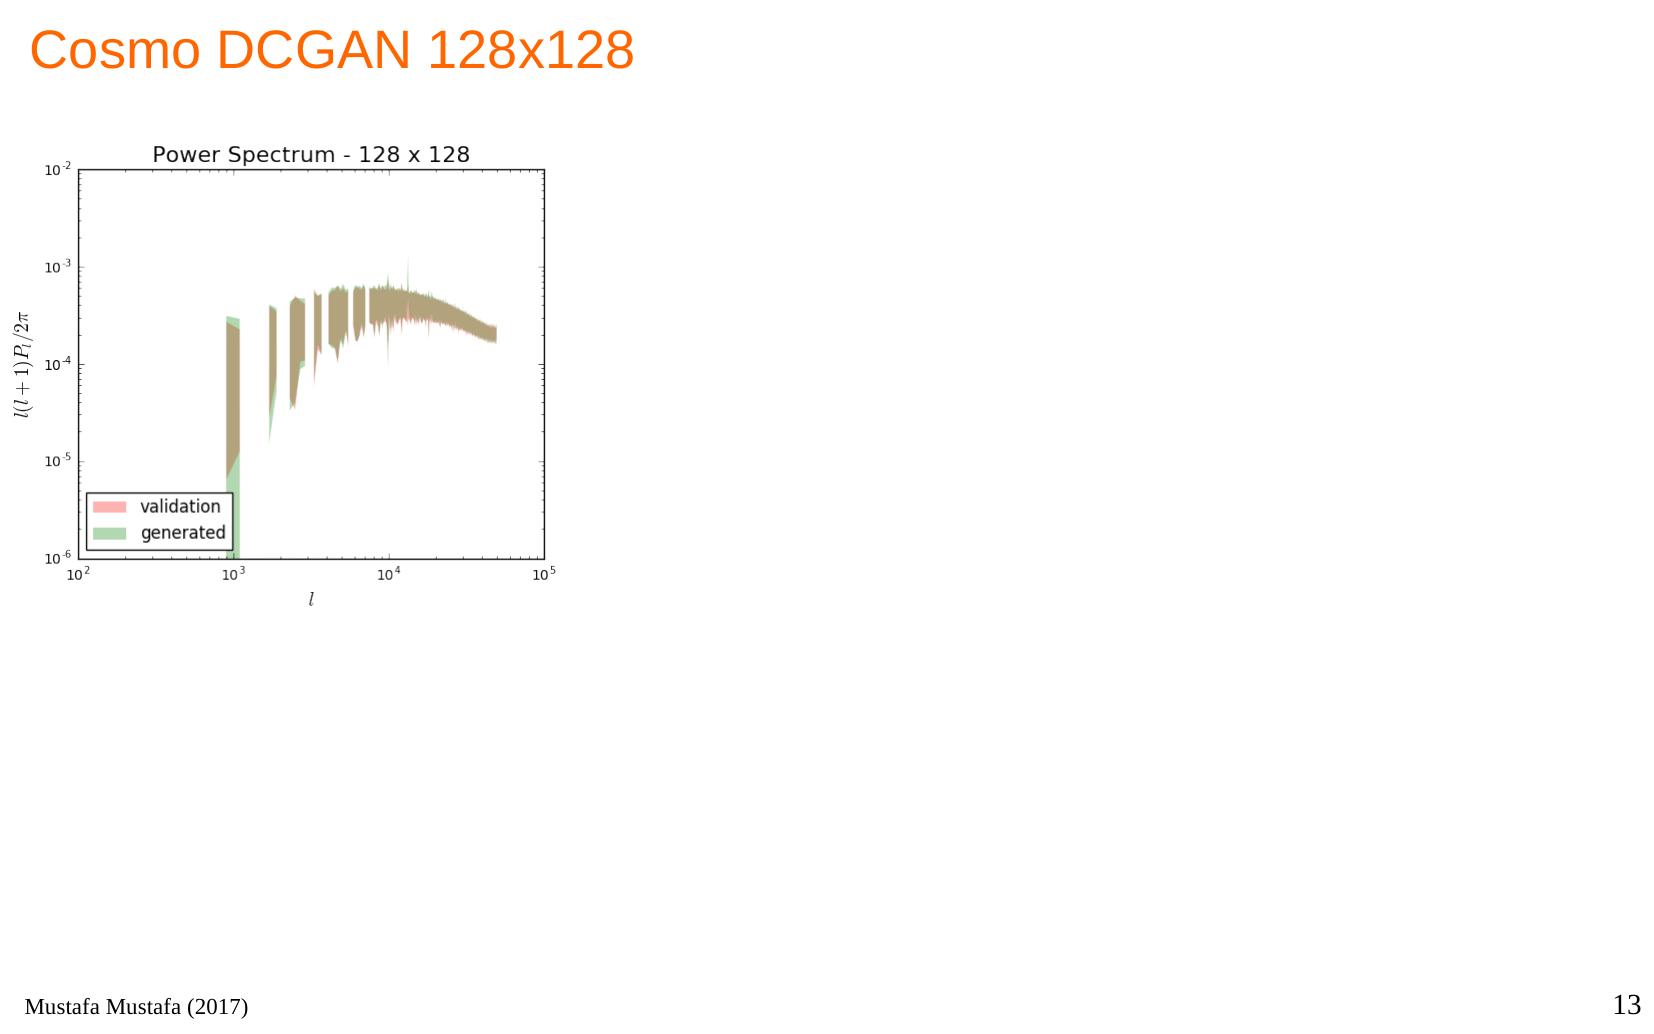

# Cosmo DCGAN 128x128
13
Mustafa Mustafa (2017)